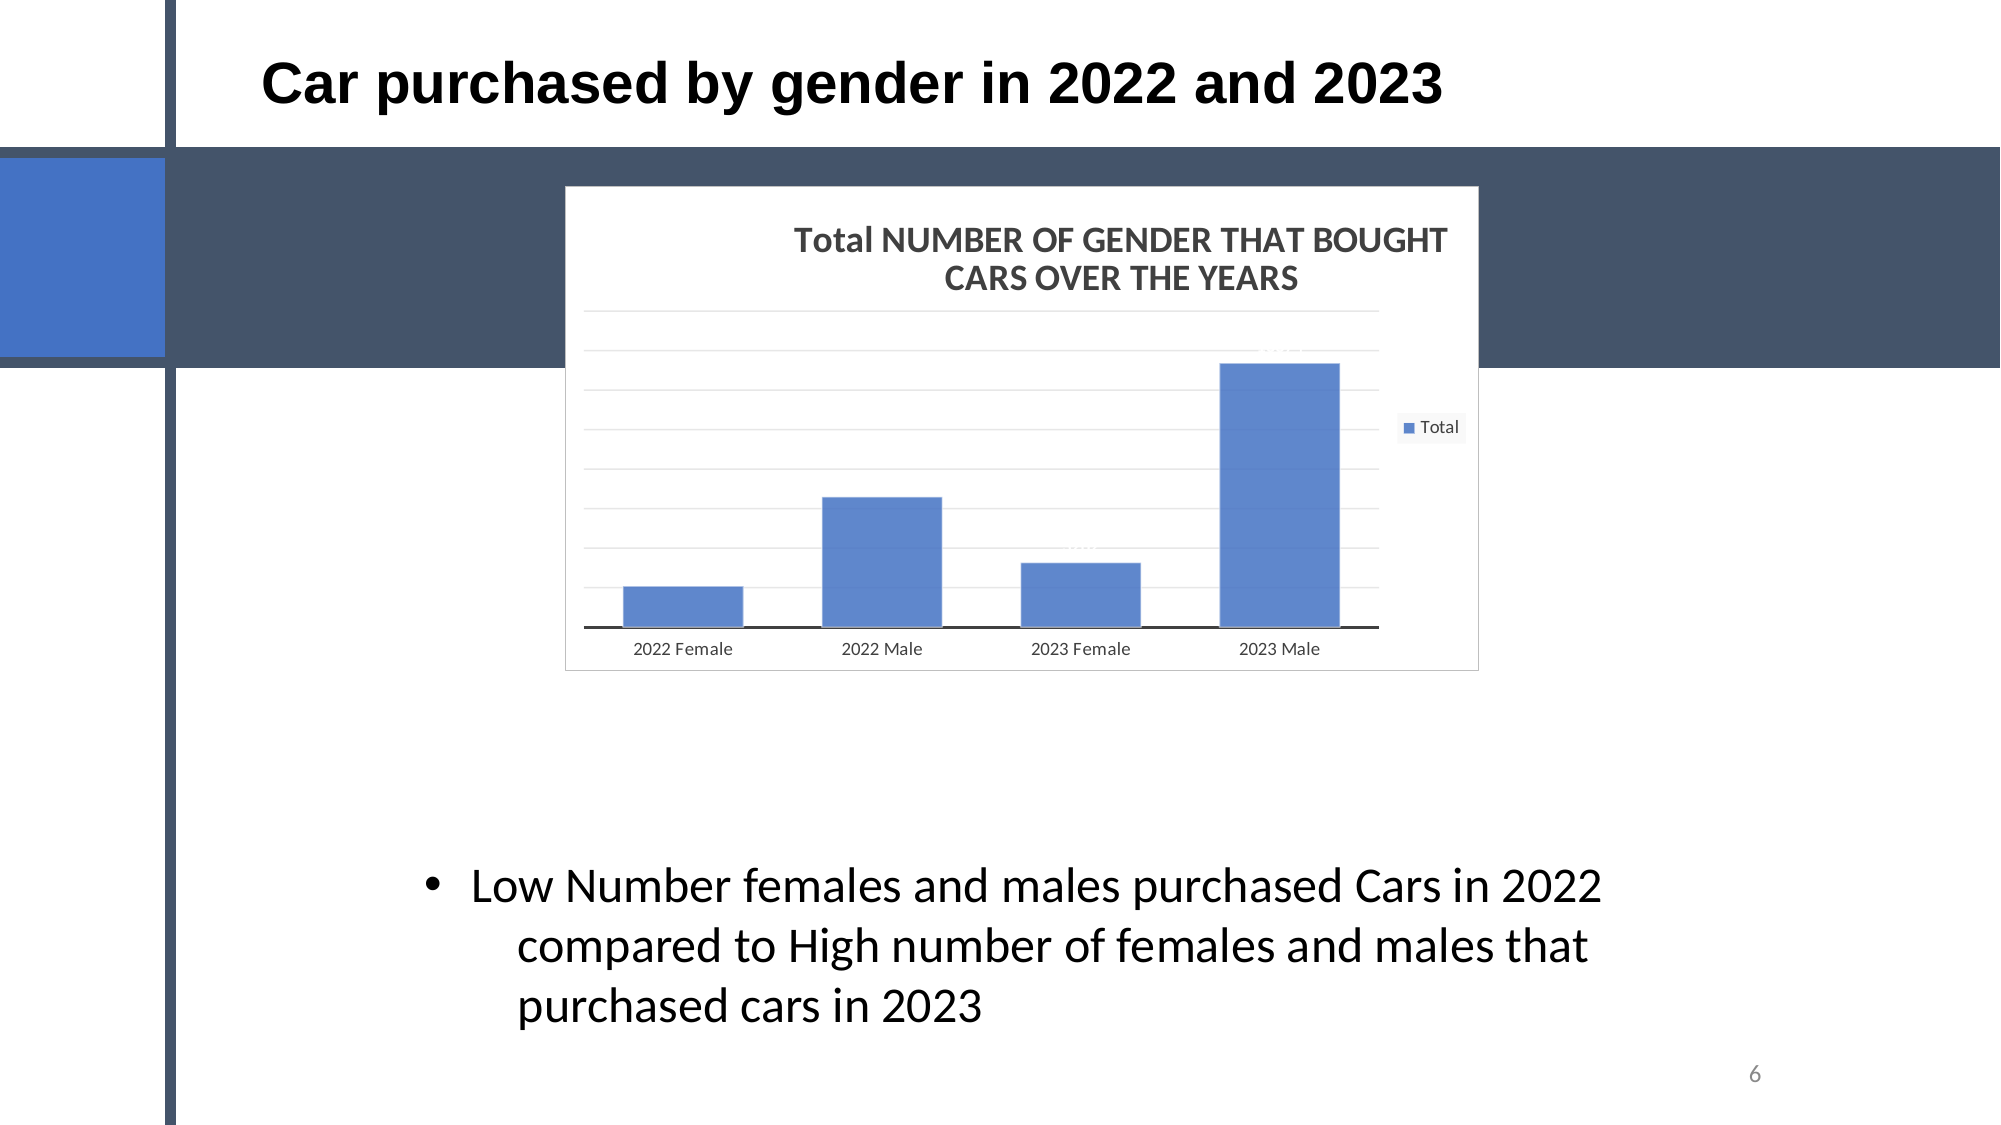

# Car purchased by gender in 2022 and 2023
### Chart: Total NUMBER OF GENDER THAT BOUGHT CARS OVER THE YEARS
| Category | Total |
|---|---|
| 2022 Female | 2076.0 |
| 2022 Male | 6594.0 |
| 2023 Female | 3262.0 |
| 2023 Male | 13374.0 |Low Number females and males purchased Cars in 2022 compared to High number of females and males that purchased cars in 2023